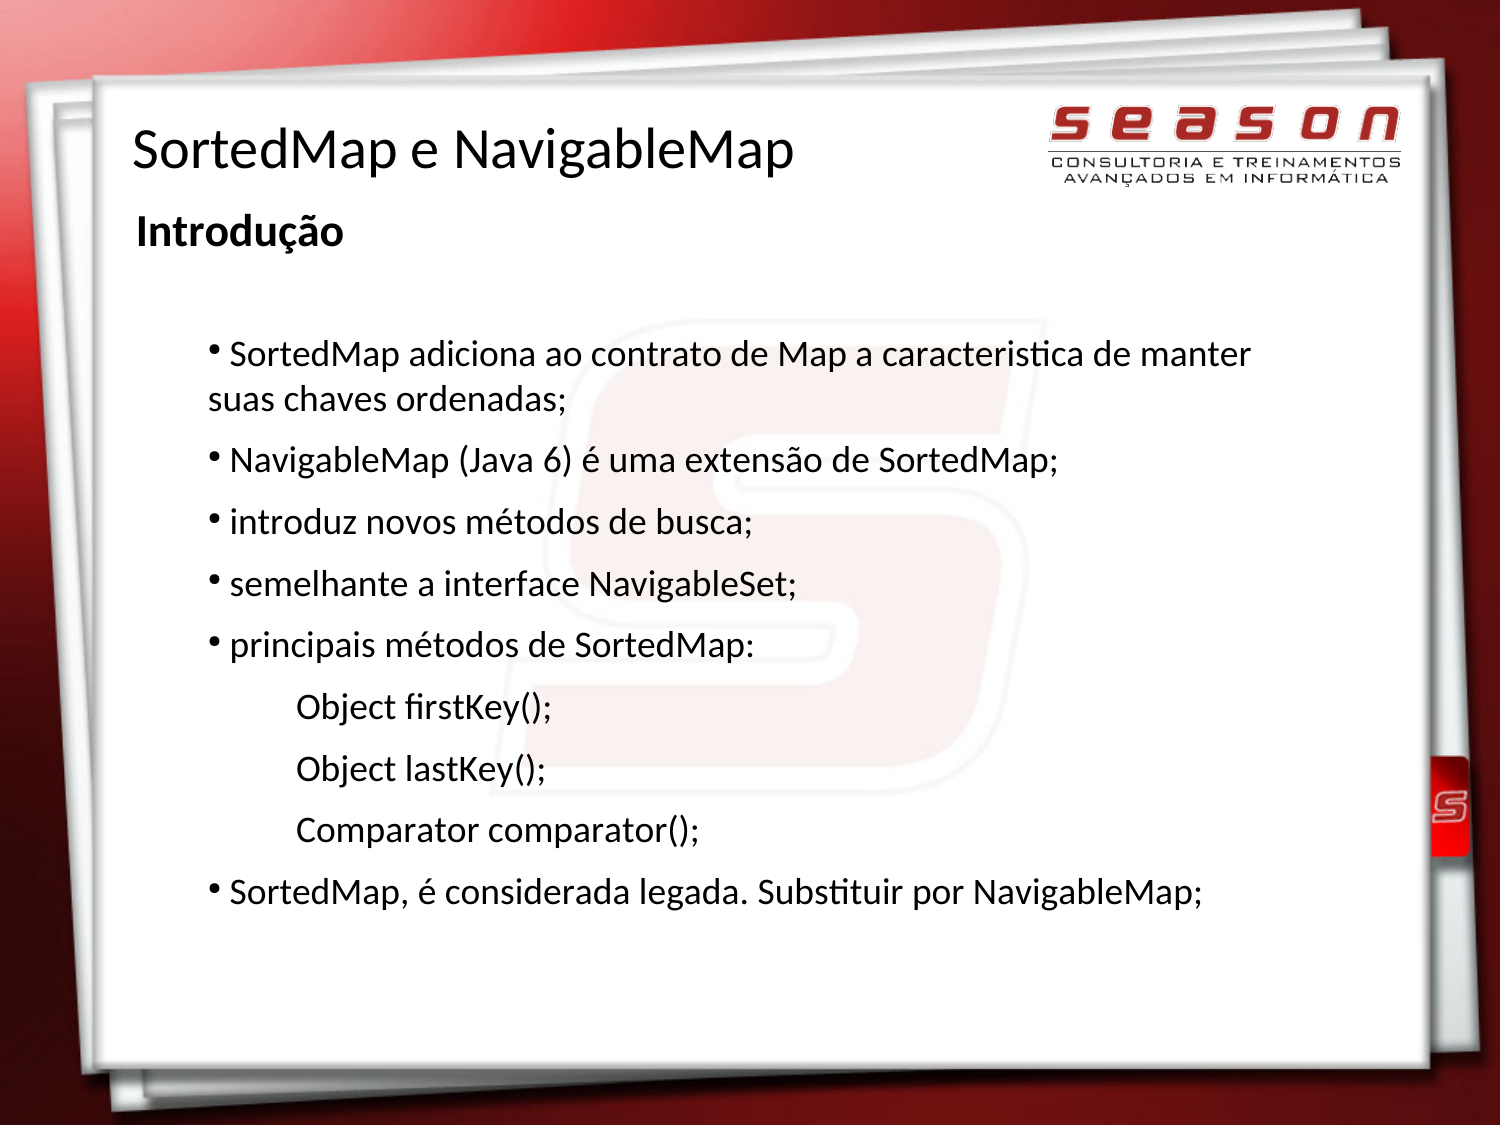

# SortedMap e NavigableMap
Introdução
 SortedMap adiciona ao contrato de Map a caracteristica de manter suas chaves ordenadas;
 NavigableMap (Java 6) é uma extensão de SortedMap;
 introduz novos métodos de busca;
 semelhante a interface NavigableSet;
 principais métodos de SortedMap:
Object firstKey();
Object lastKey();
Comparator comparator();
 SortedMap, é considerada legada. Substituir por NavigableMap;